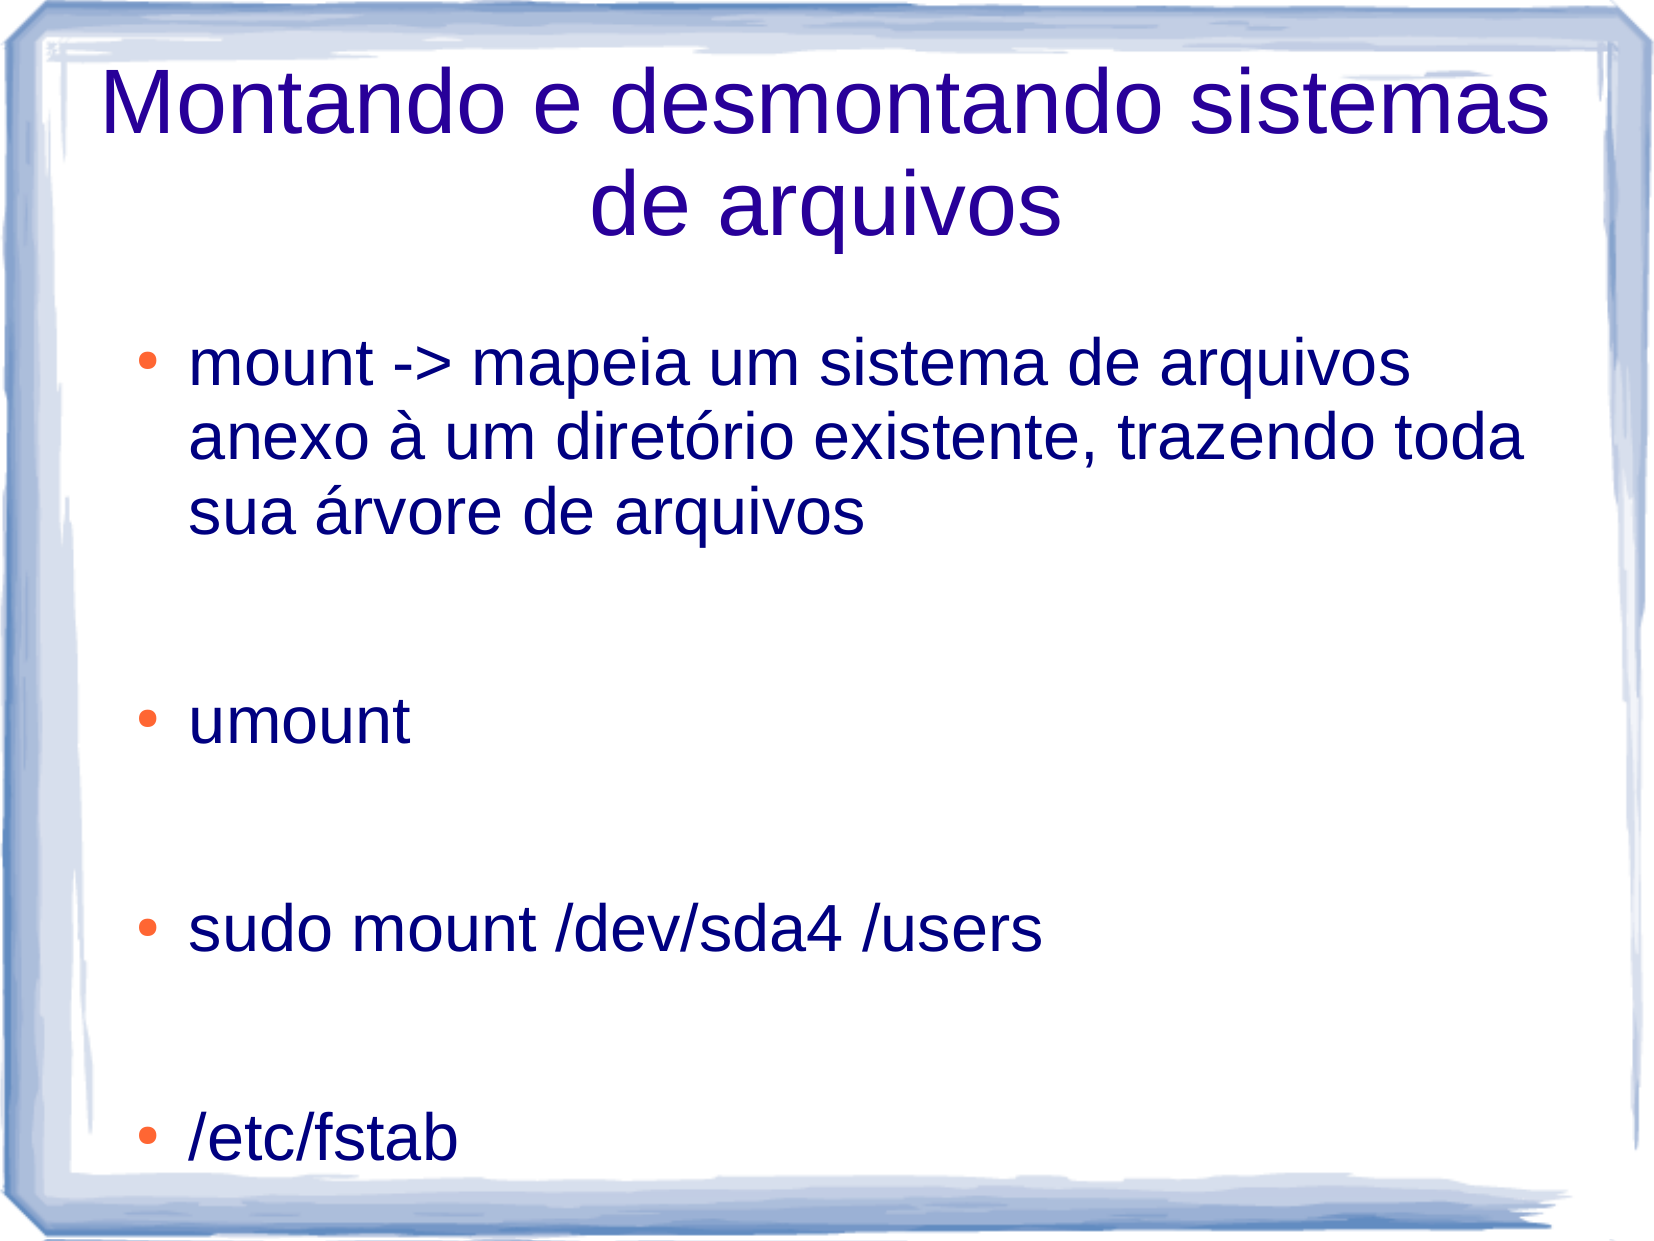

# Montando e desmontando sistemas de arquivos
mount -> mapeia um sistema de arquivos anexo à um diretório existente, trazendo toda sua árvore de arquivos
umount
sudo mount /dev/sda4 /users
/etc/fstab